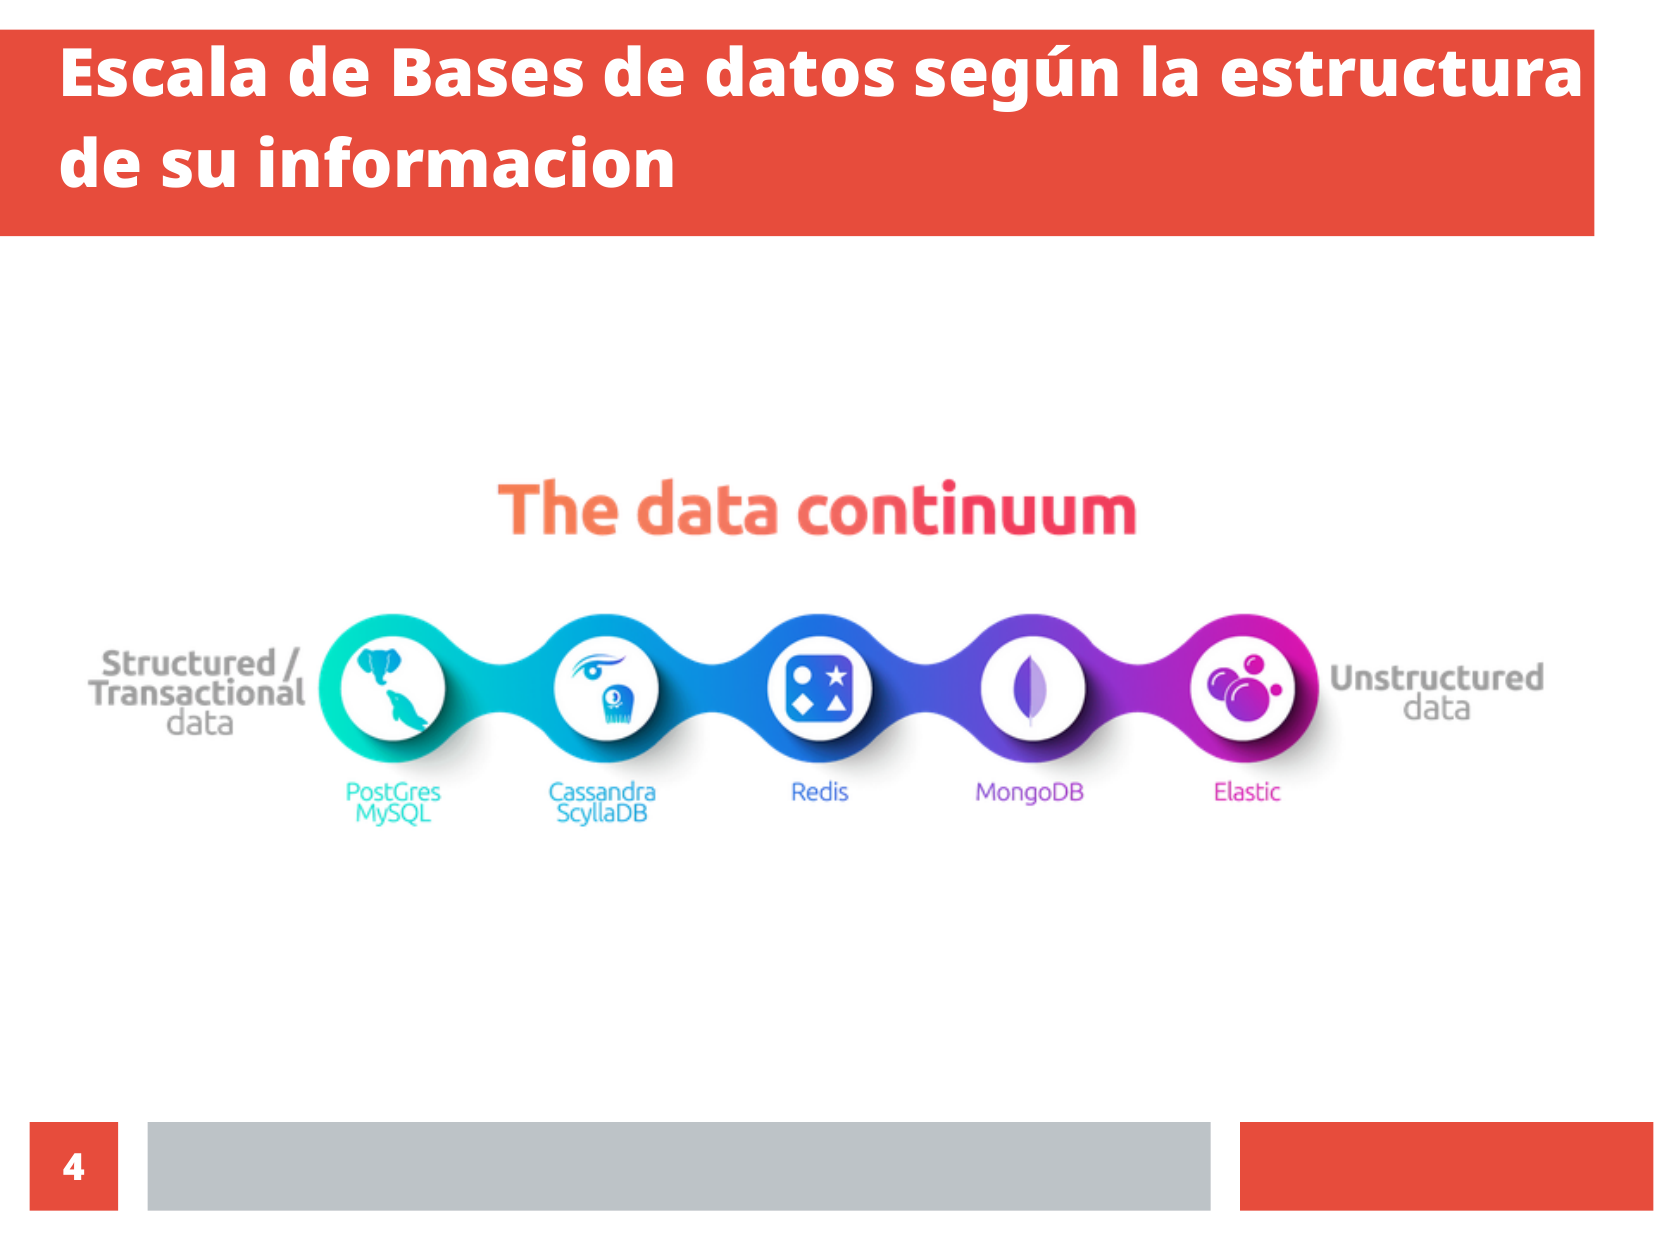

# Escala de Bases de datos según la estructura de su informacion
4